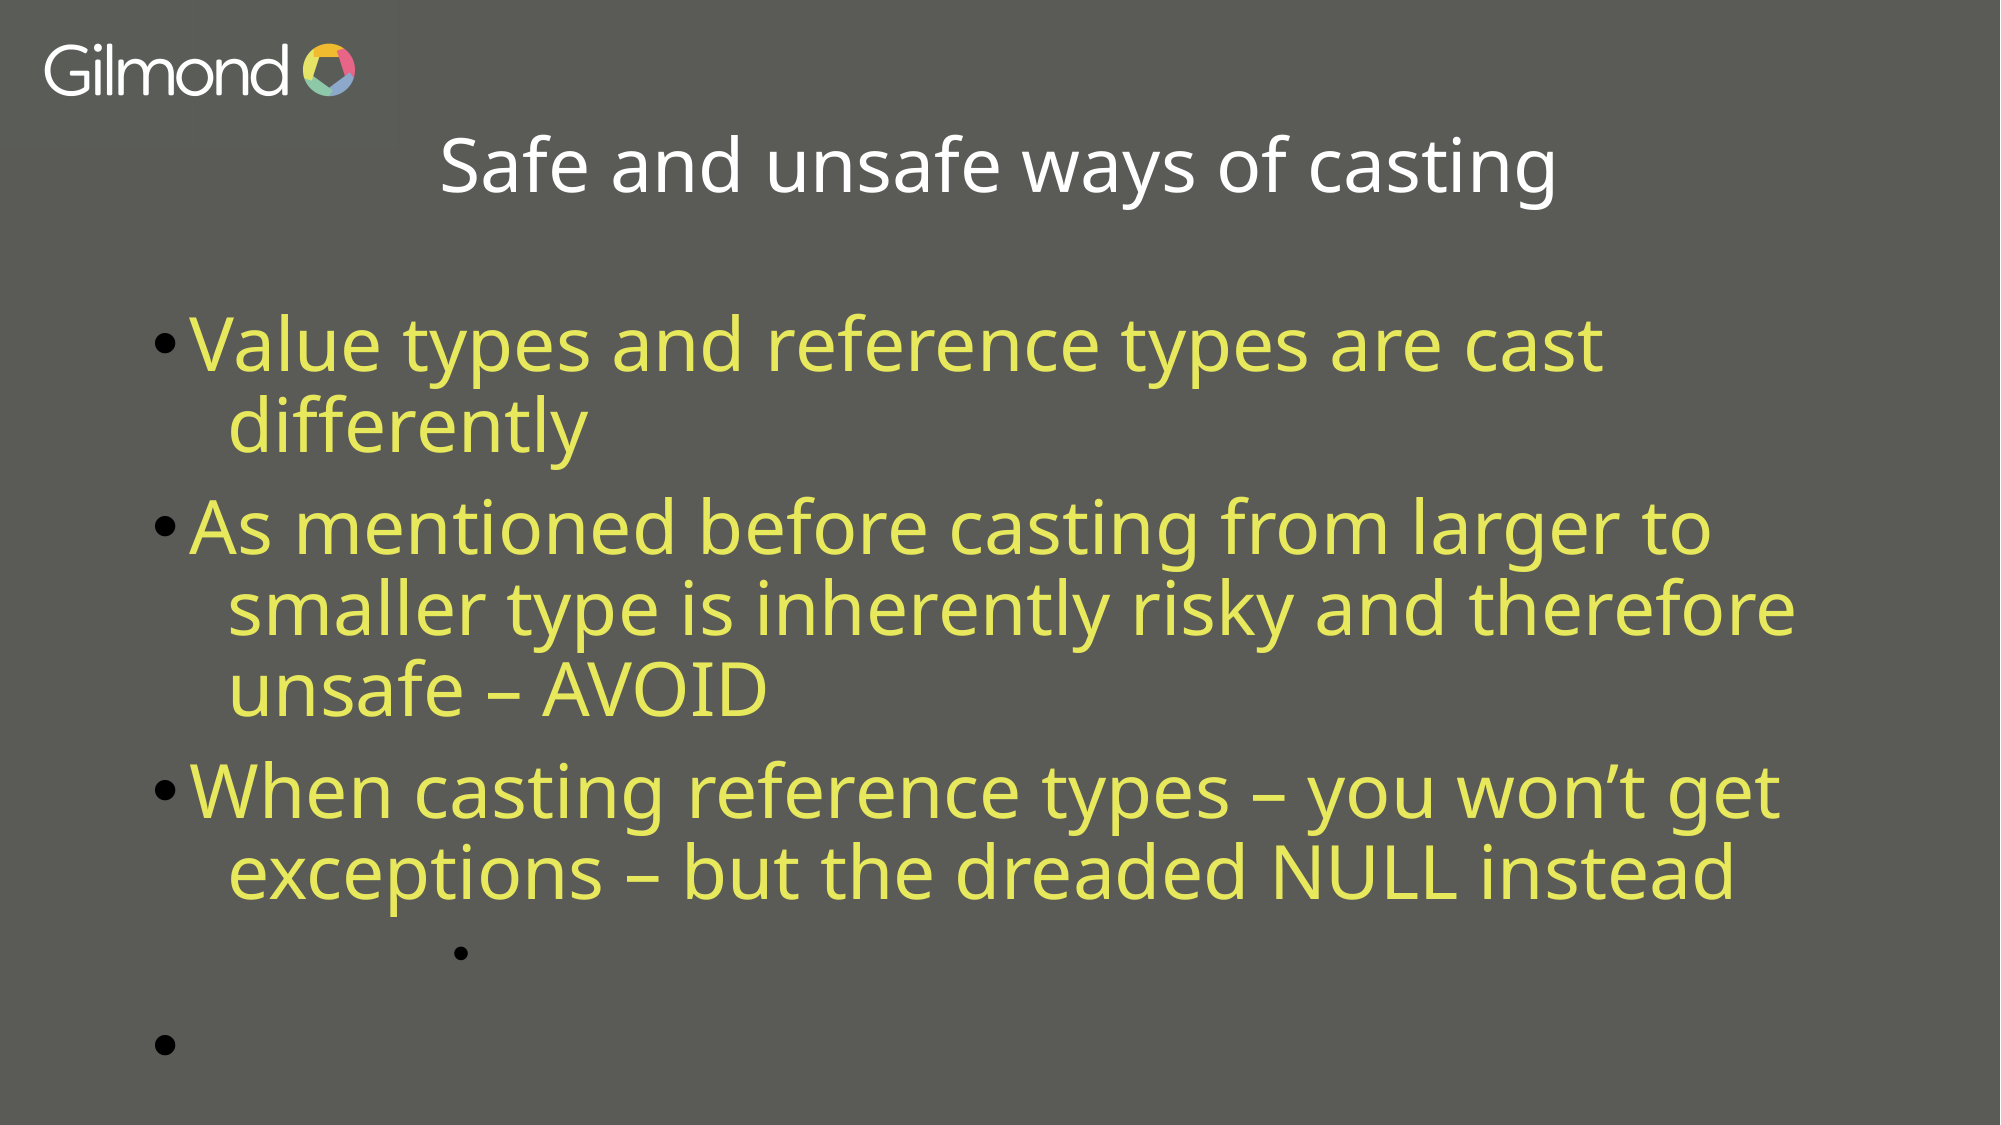

# Safe and unsafe ways of casting
Value types and reference types are cast differently
As mentioned before casting from larger to smaller type is inherently risky and therefore unsafe – AVOID
When casting reference types – you won’t get exceptions – but the dreaded NULL instead